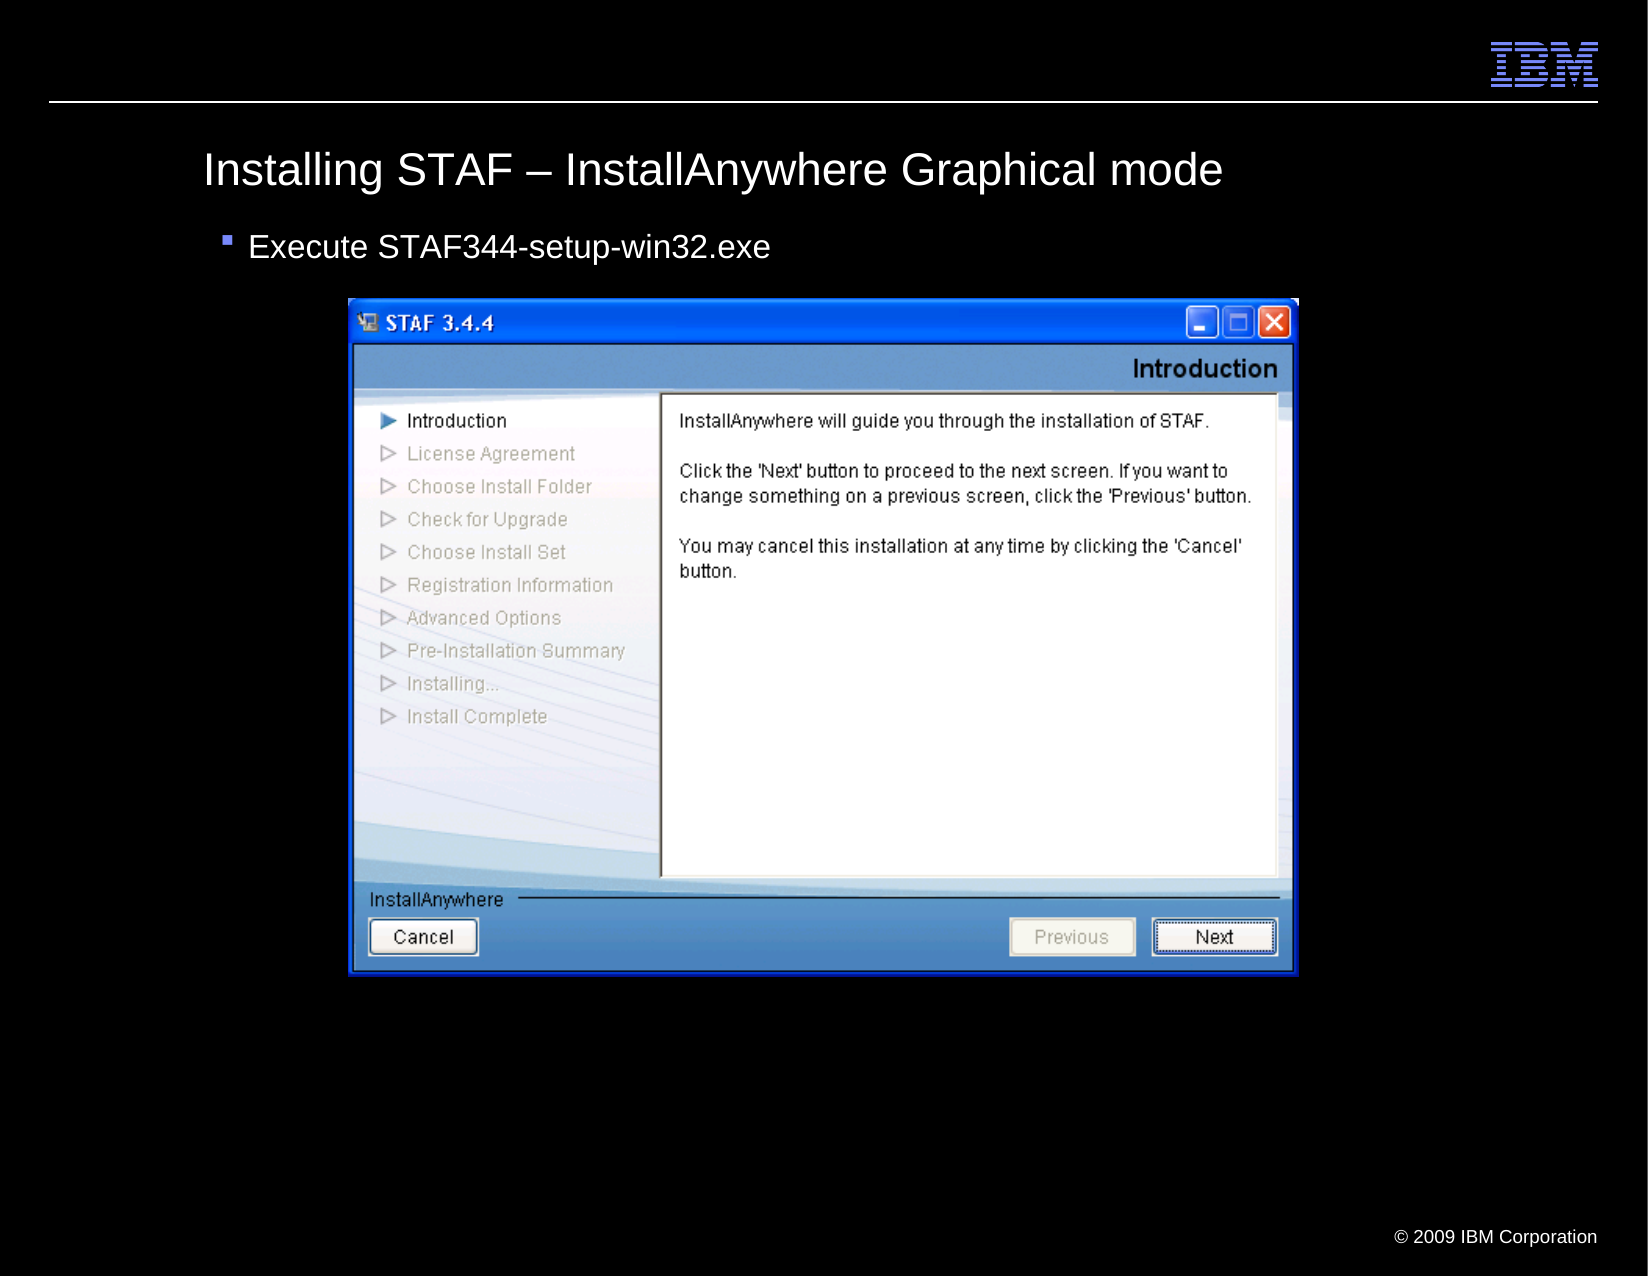

# Installing STAF – InstallAnywhere Graphical mode
Execute STAF344-setup-win32.exe